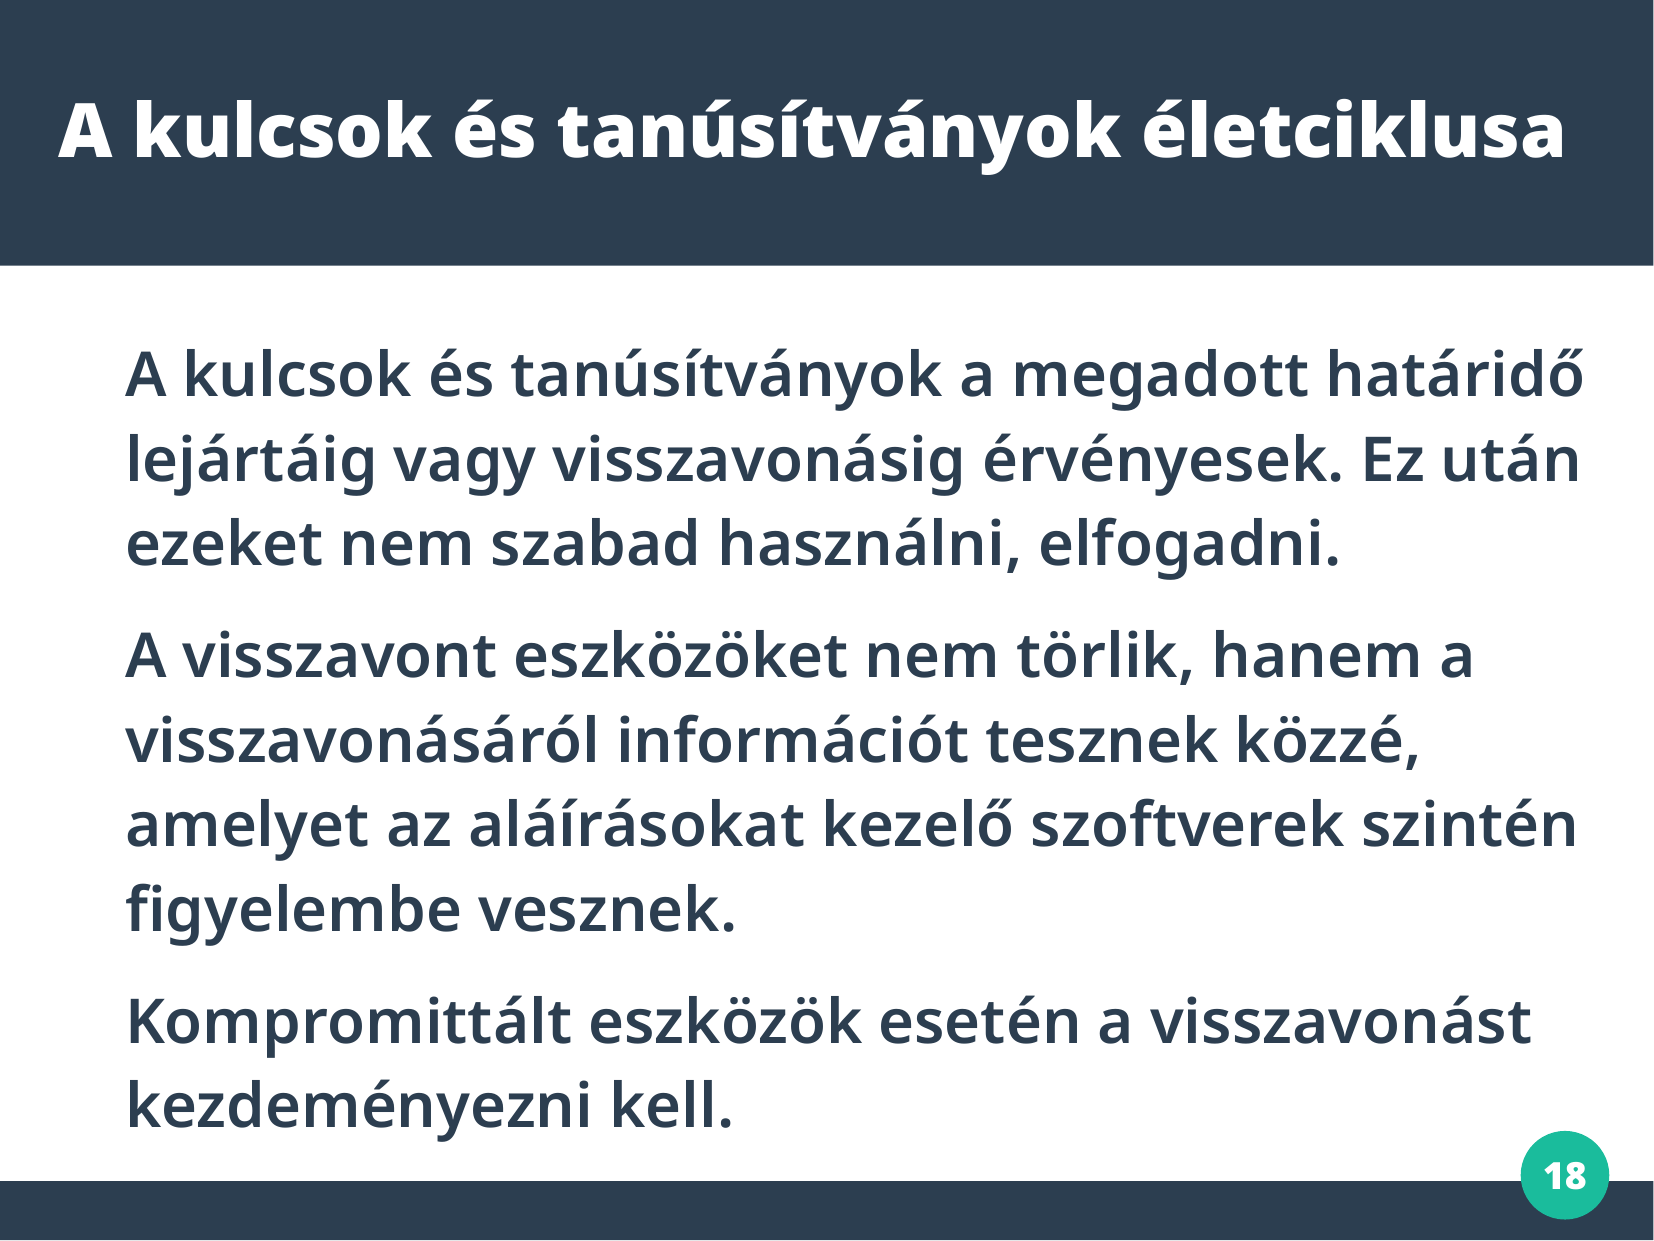

# A kulcsok és tanúsítványok életciklusa
A kulcsok és tanúsítványok a megadott határidő lejártáig vagy visszavonásig érvényesek. Ez után ezeket nem szabad használni, elfogadni.
A visszavont eszközöket nem törlik, hanem a visszavonásáról információt tesznek közzé, amelyet az aláírásokat kezelő szoftverek szintén figyelembe vesznek.
Kompromittált eszközök esetén a visszavonást kezdeményezni kell.
18